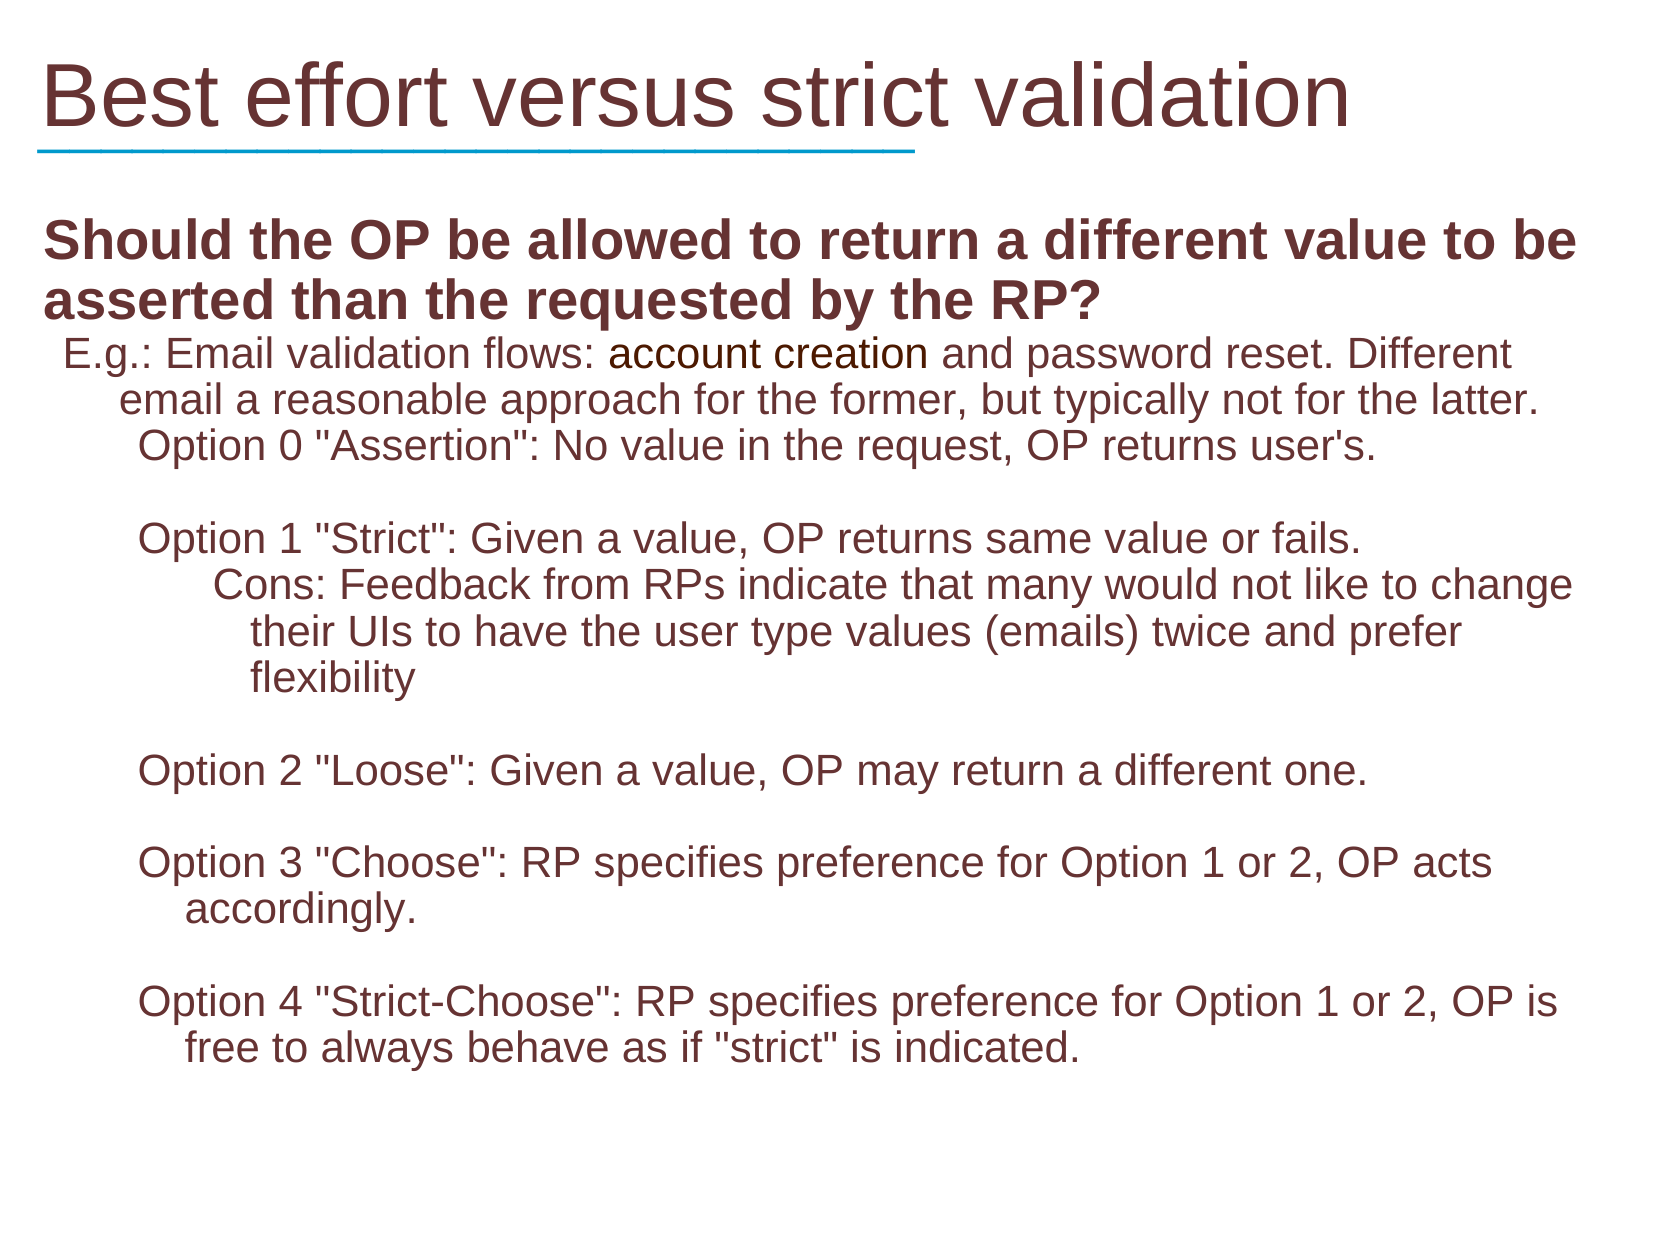

# Best effort versus strict validation
____________________________
Should the OP be allowed to return a different value to be asserted than the requested by the RP?
E.g.: Email validation flows: account creation and password reset. Different email a reasonable approach for the former, but typically not for the latter.
Option 0 "Assertion": No value in the request, OP returns user's.
Option 1 "Strict": Given a value, OP returns same value or fails.
Cons: Feedback from RPs indicate that many would not like to change their UIs to have the user type values (emails) twice and prefer flexibility
Option 2 "Loose": Given a value, OP may return a different one.
Option 3 "Choose": RP specifies preference for Option 1 or 2, OP acts accordingly.
Option 4 "Strict-Choose": RP specifies preference for Option 1 or 2, OP is free to always behave as if "strict" is indicated.